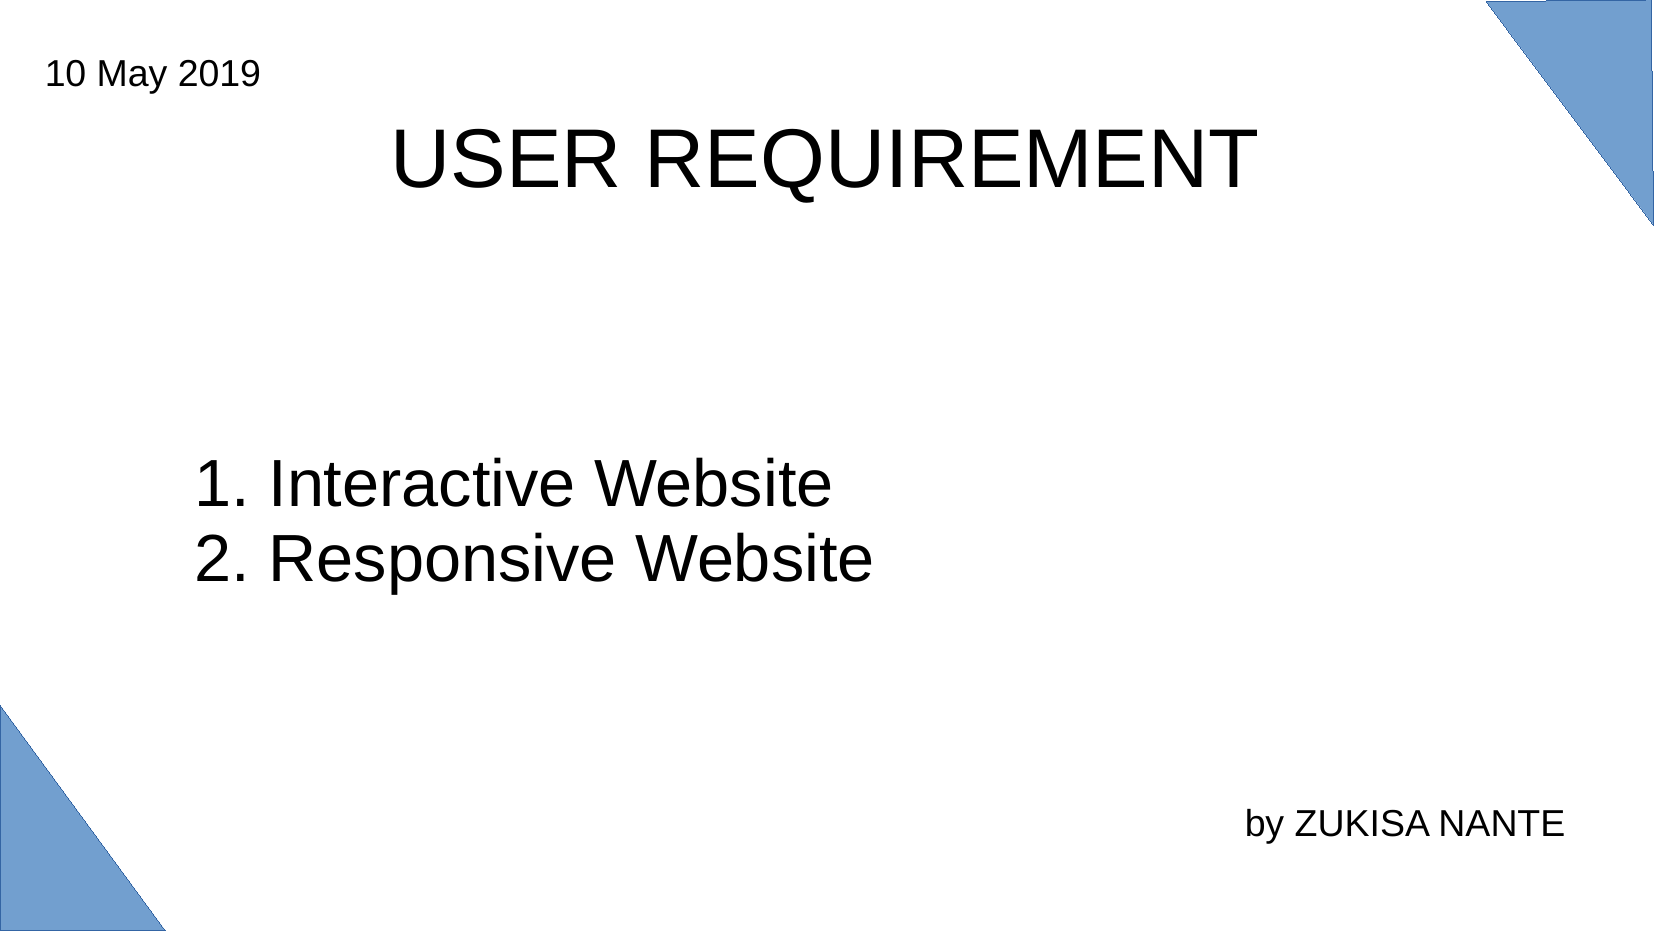

10 May 2019
USER REQUIREMENT
1. Interactive Website
2. Responsive Website
by ZUKISA NANTE